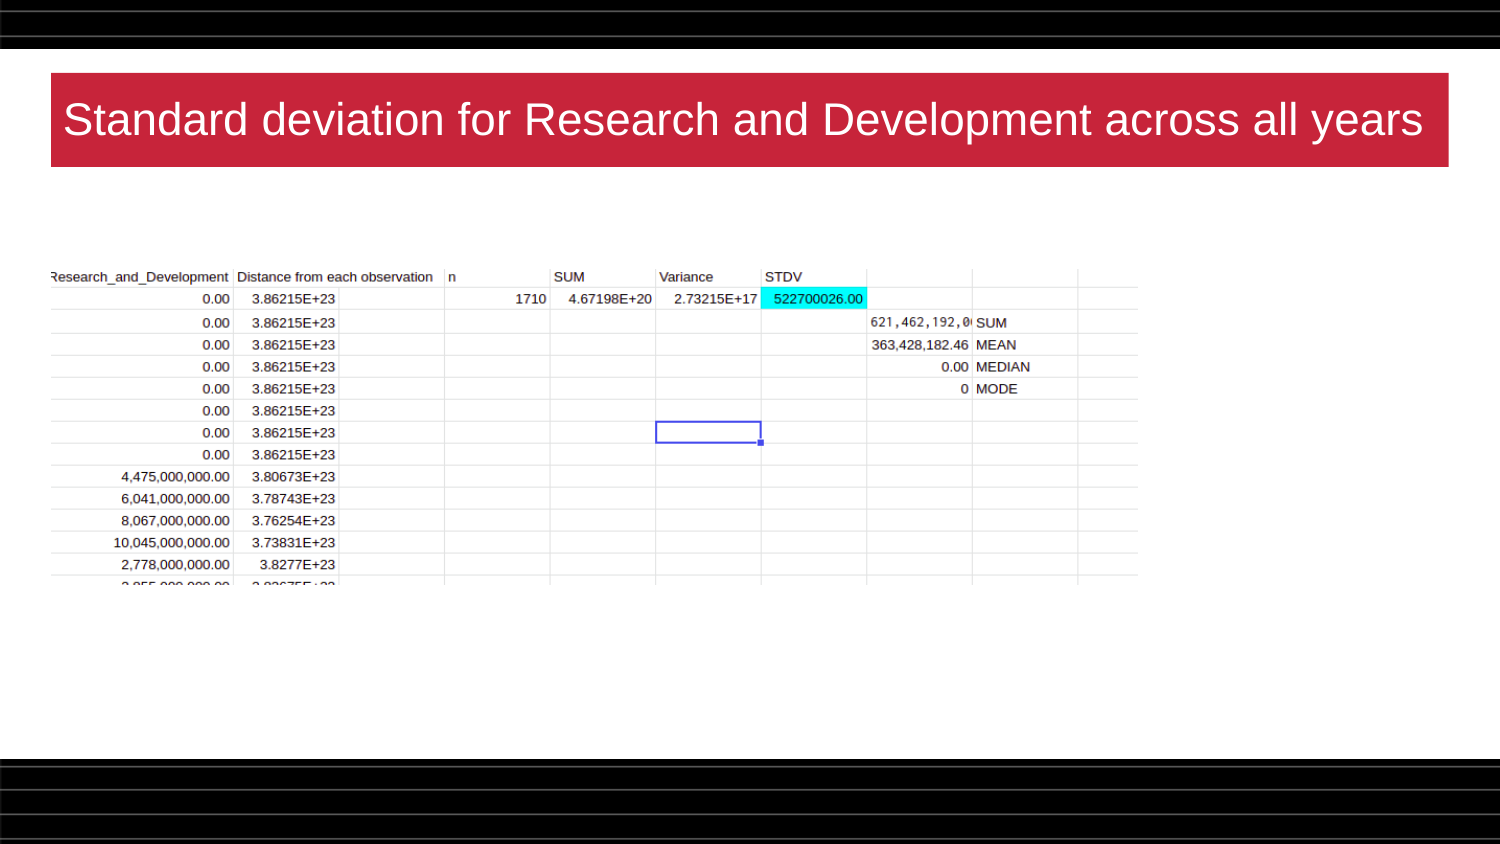

# Standard deviation for Research and Development across all years